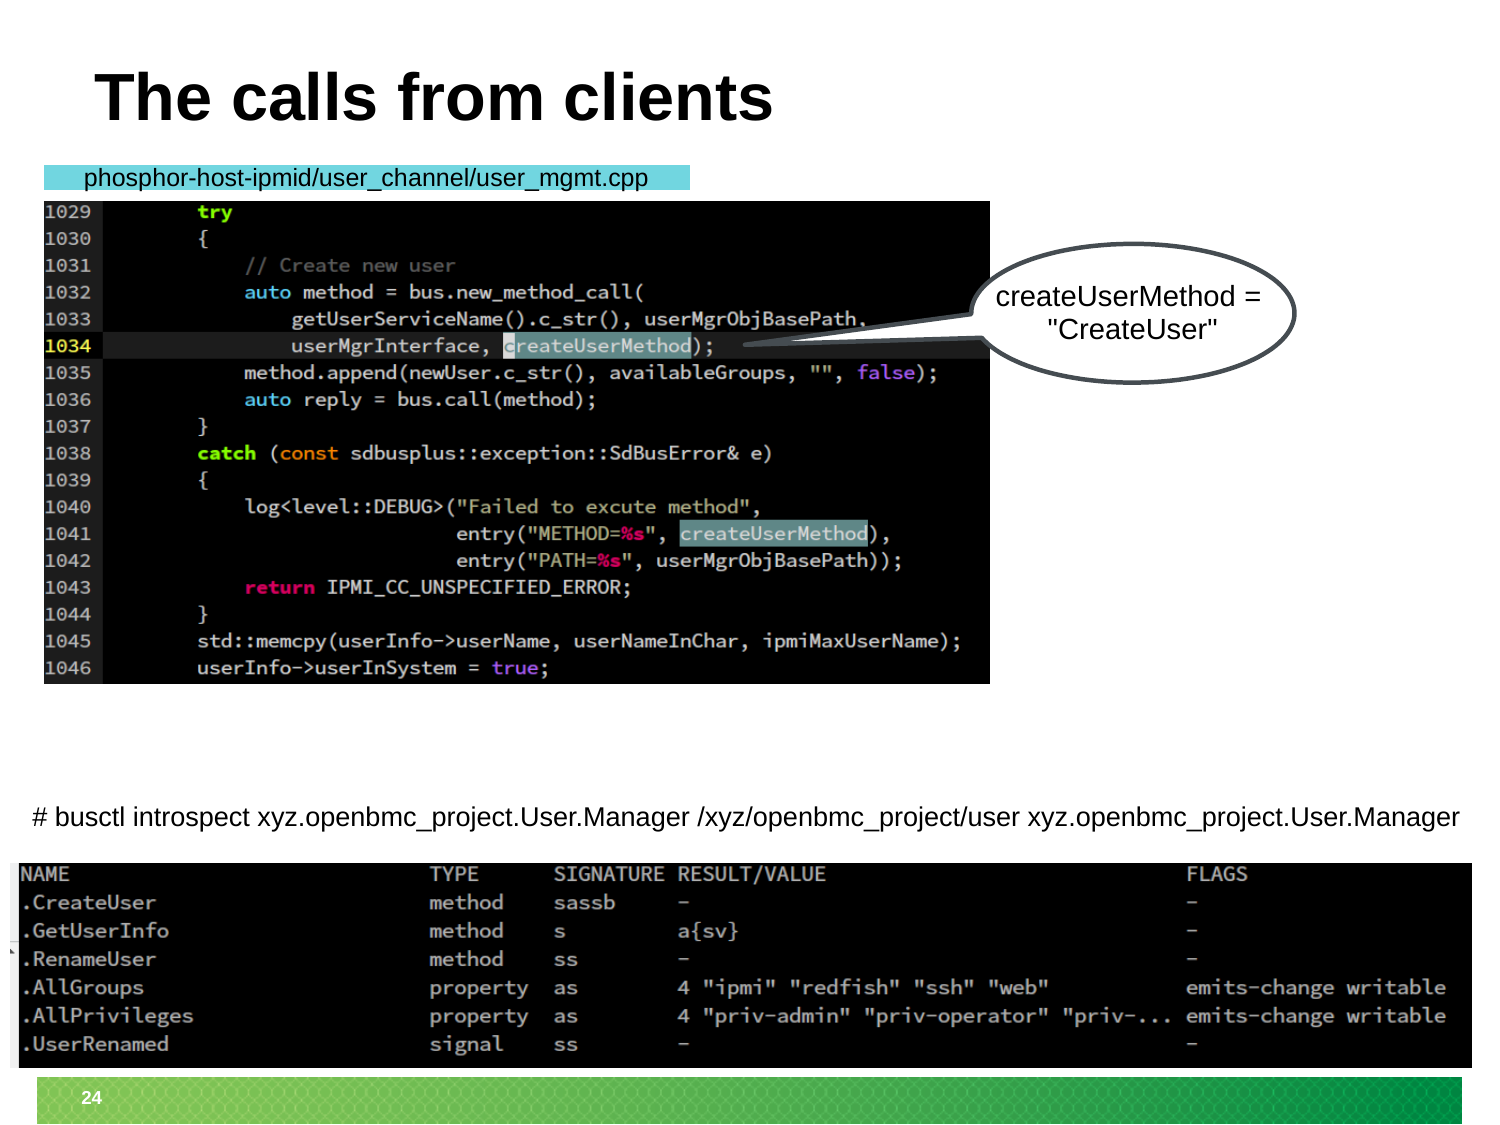

# The calls from clients
phosphor-host-ipmid/user_channel/user_mgmt.cpp
createUserMethod =
"CreateUser"
# busctl introspect xyz.openbmc_project.User.Manager /xyz/openbmc_project/user xyz.openbmc_project.User.Manager